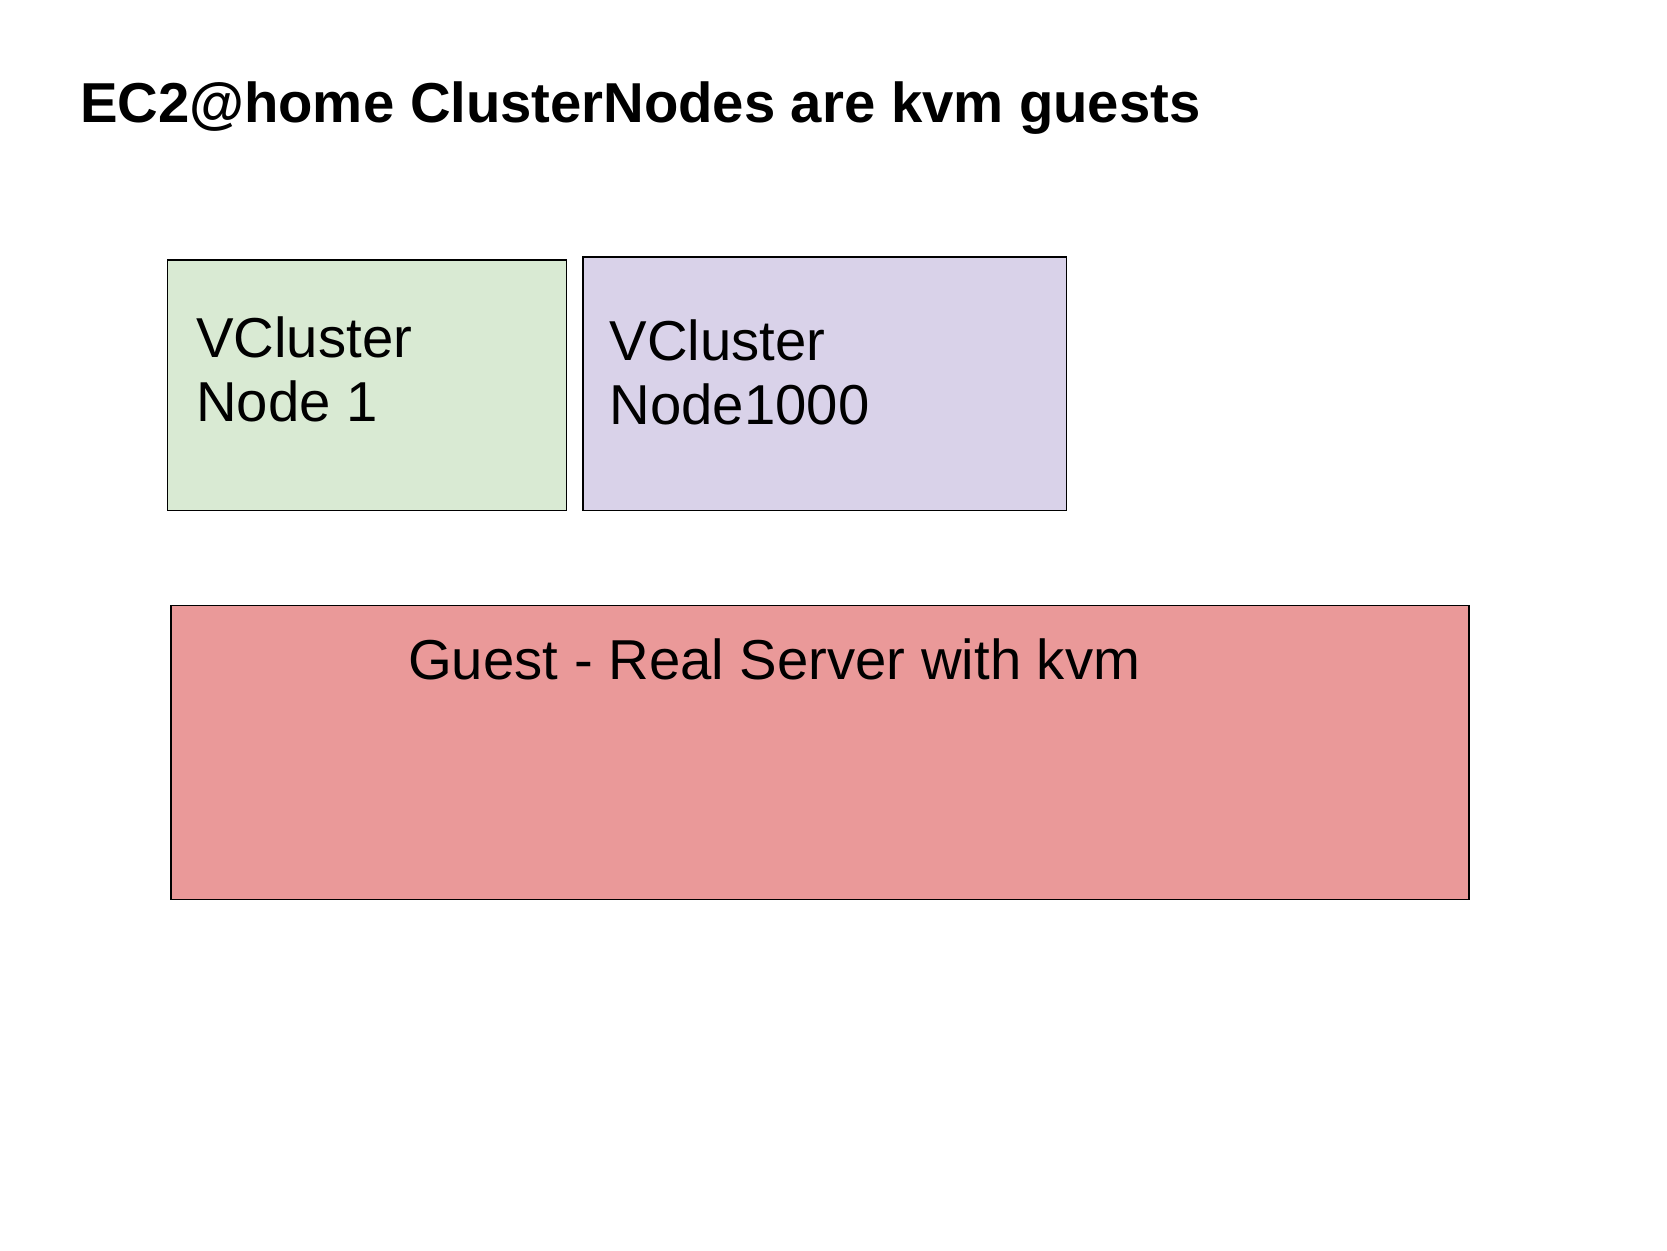

EC2@home ClusterNodes are kvm guests
VCluster
Node 1
VCluster
Node1000
Guest - Real Server with kvm